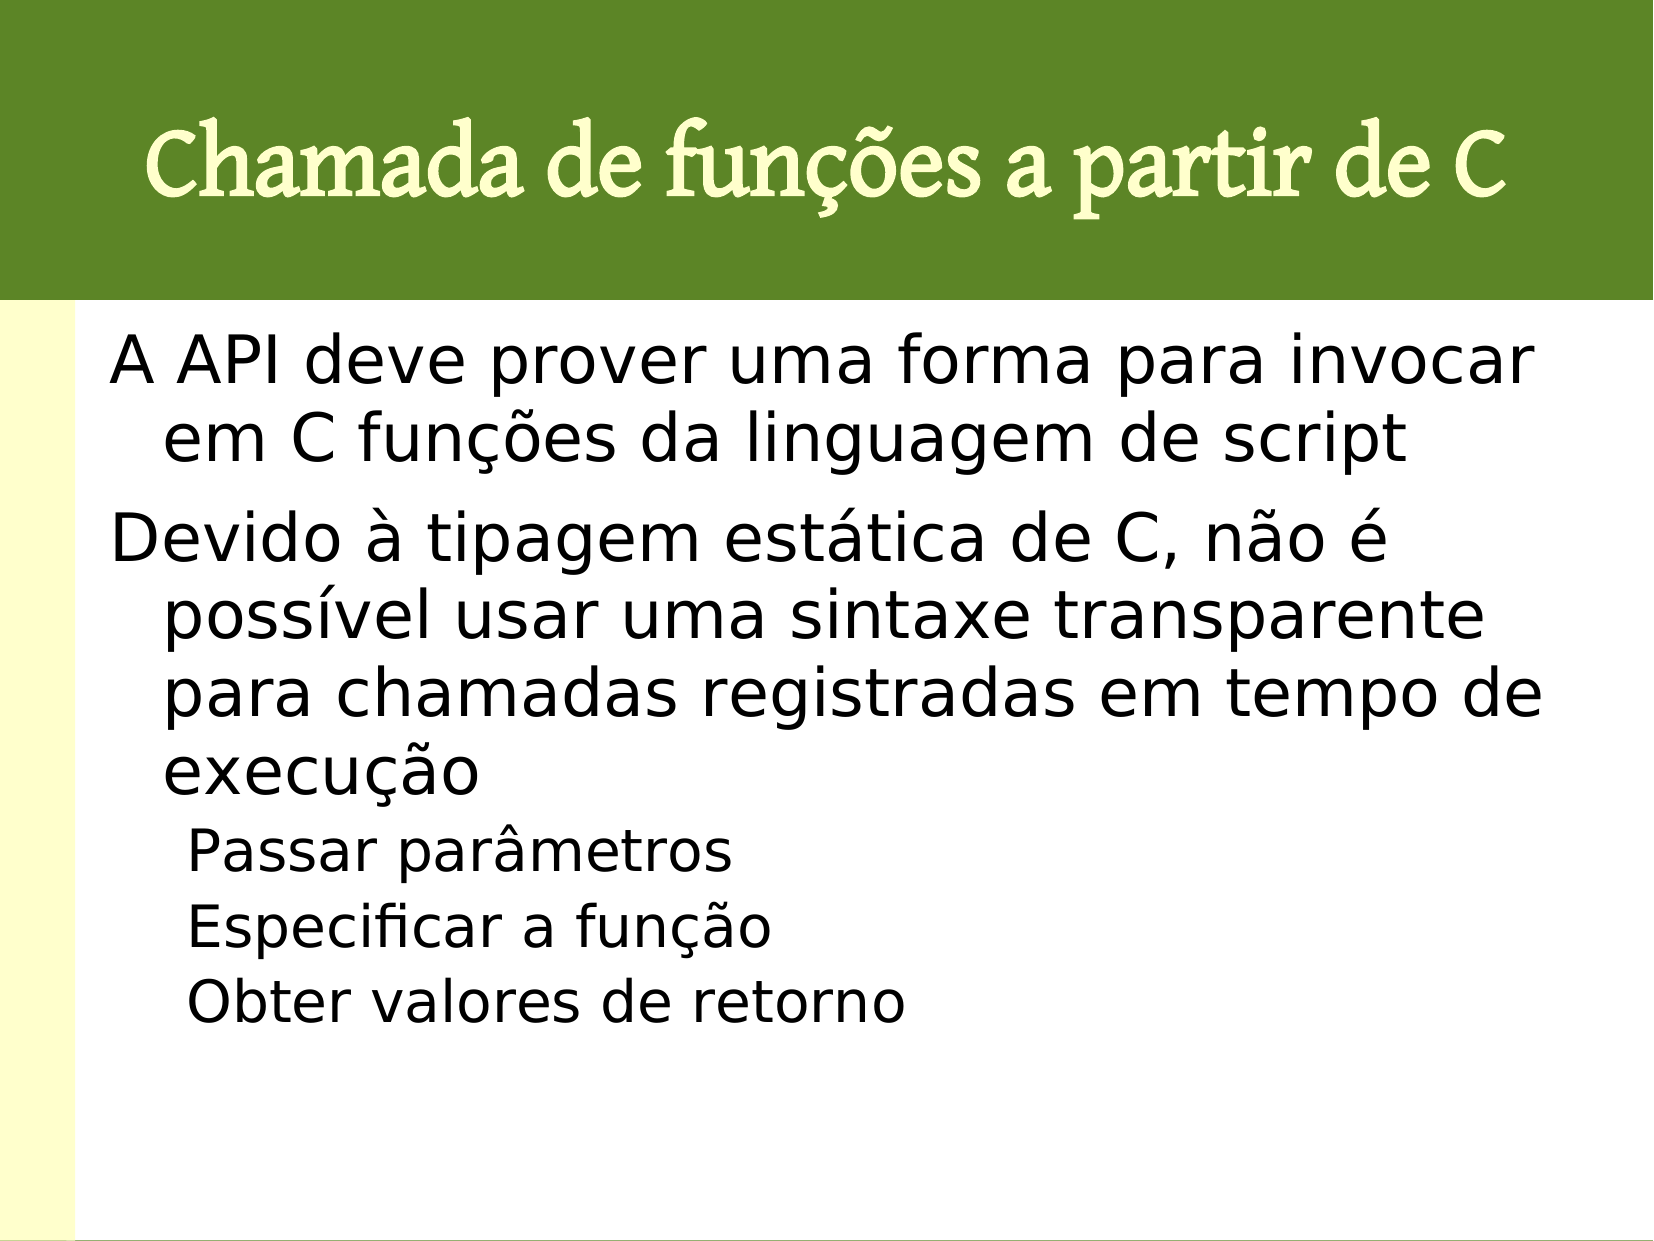

# Chamada de funções a partir de C
A API deve prover uma forma para invocar em C funções da linguagem de script
Devido à tipagem estática de C, não é possível usar uma sintaxe transparente para chamadas registradas em tempo de execução
Passar parâmetros
Especificar a função
Obter valores de retorno